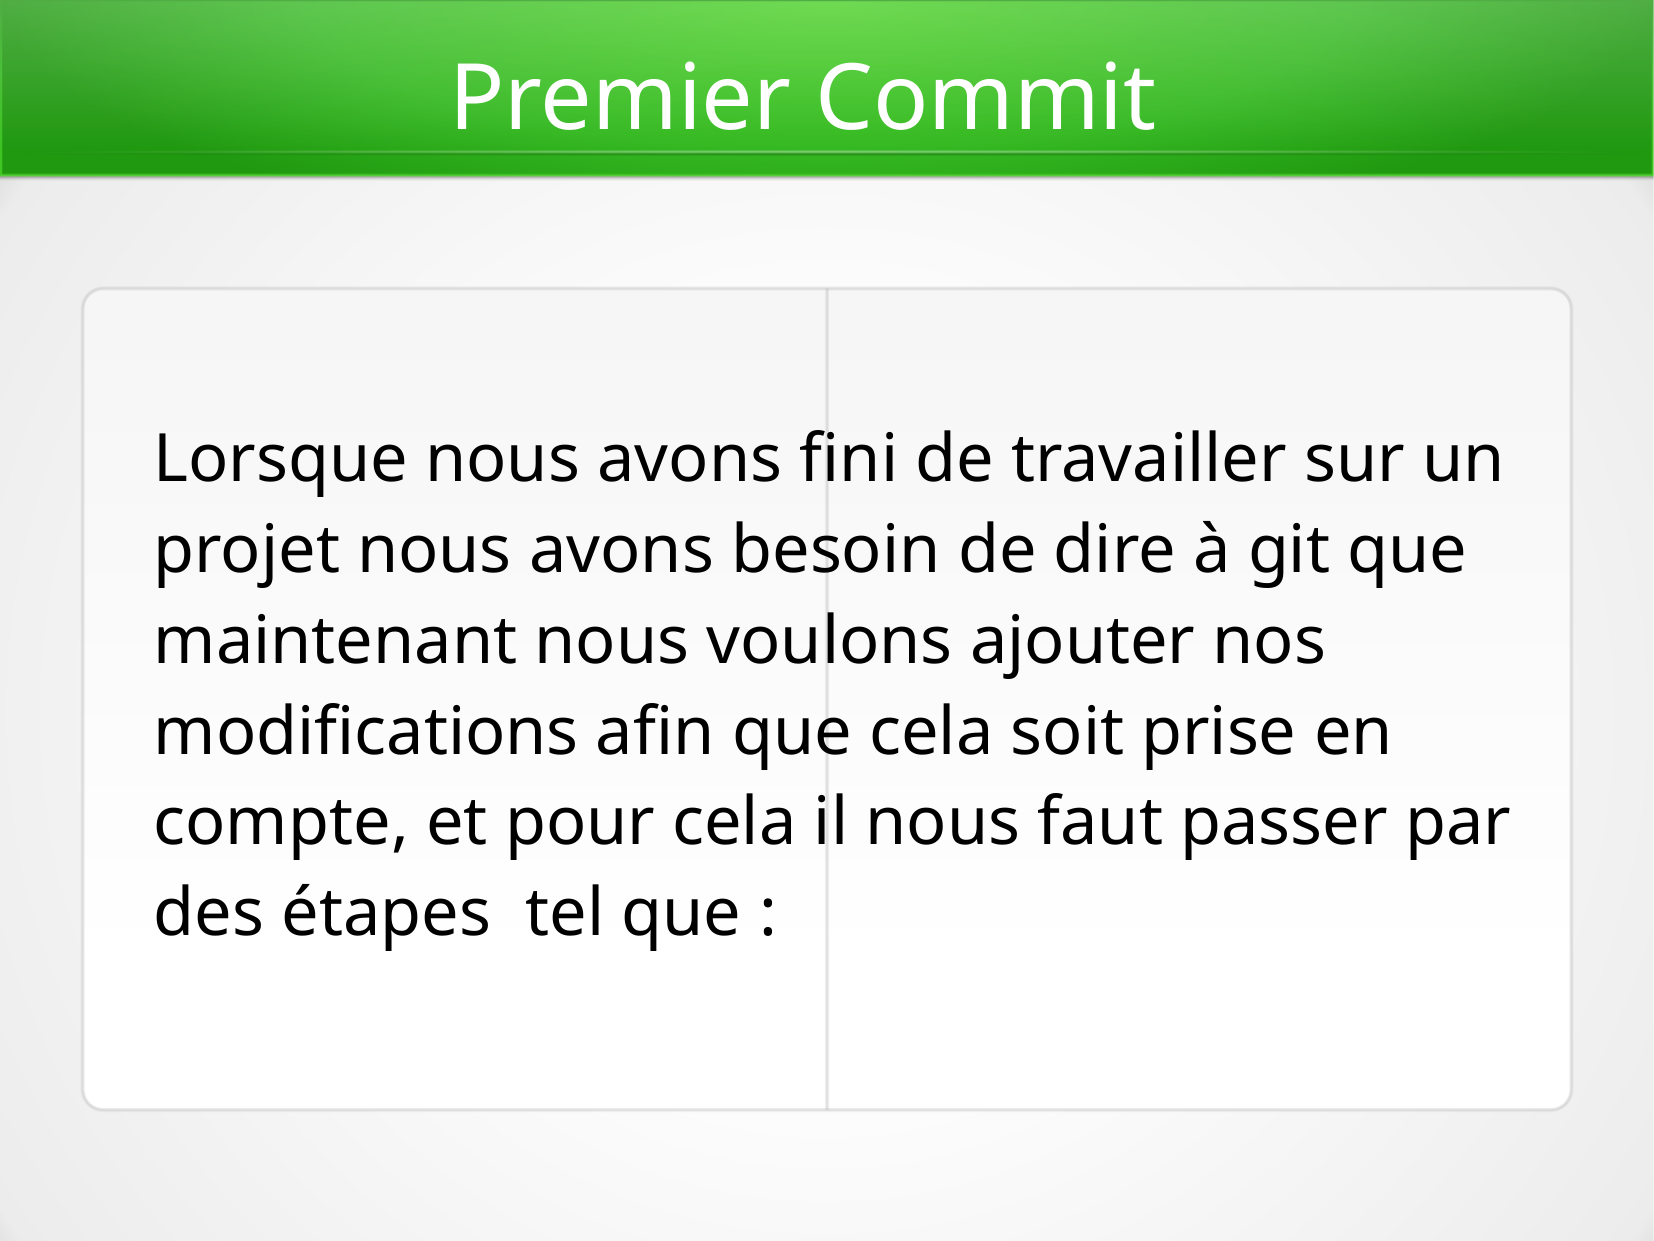

# Premier Commit
Lorsque nous avons fini de travailler sur un projet nous avons besoin de dire à git que maintenant nous voulons ajouter nos modifications afin que cela soit prise en compte, et pour cela il nous faut passer par des étapes tel que :